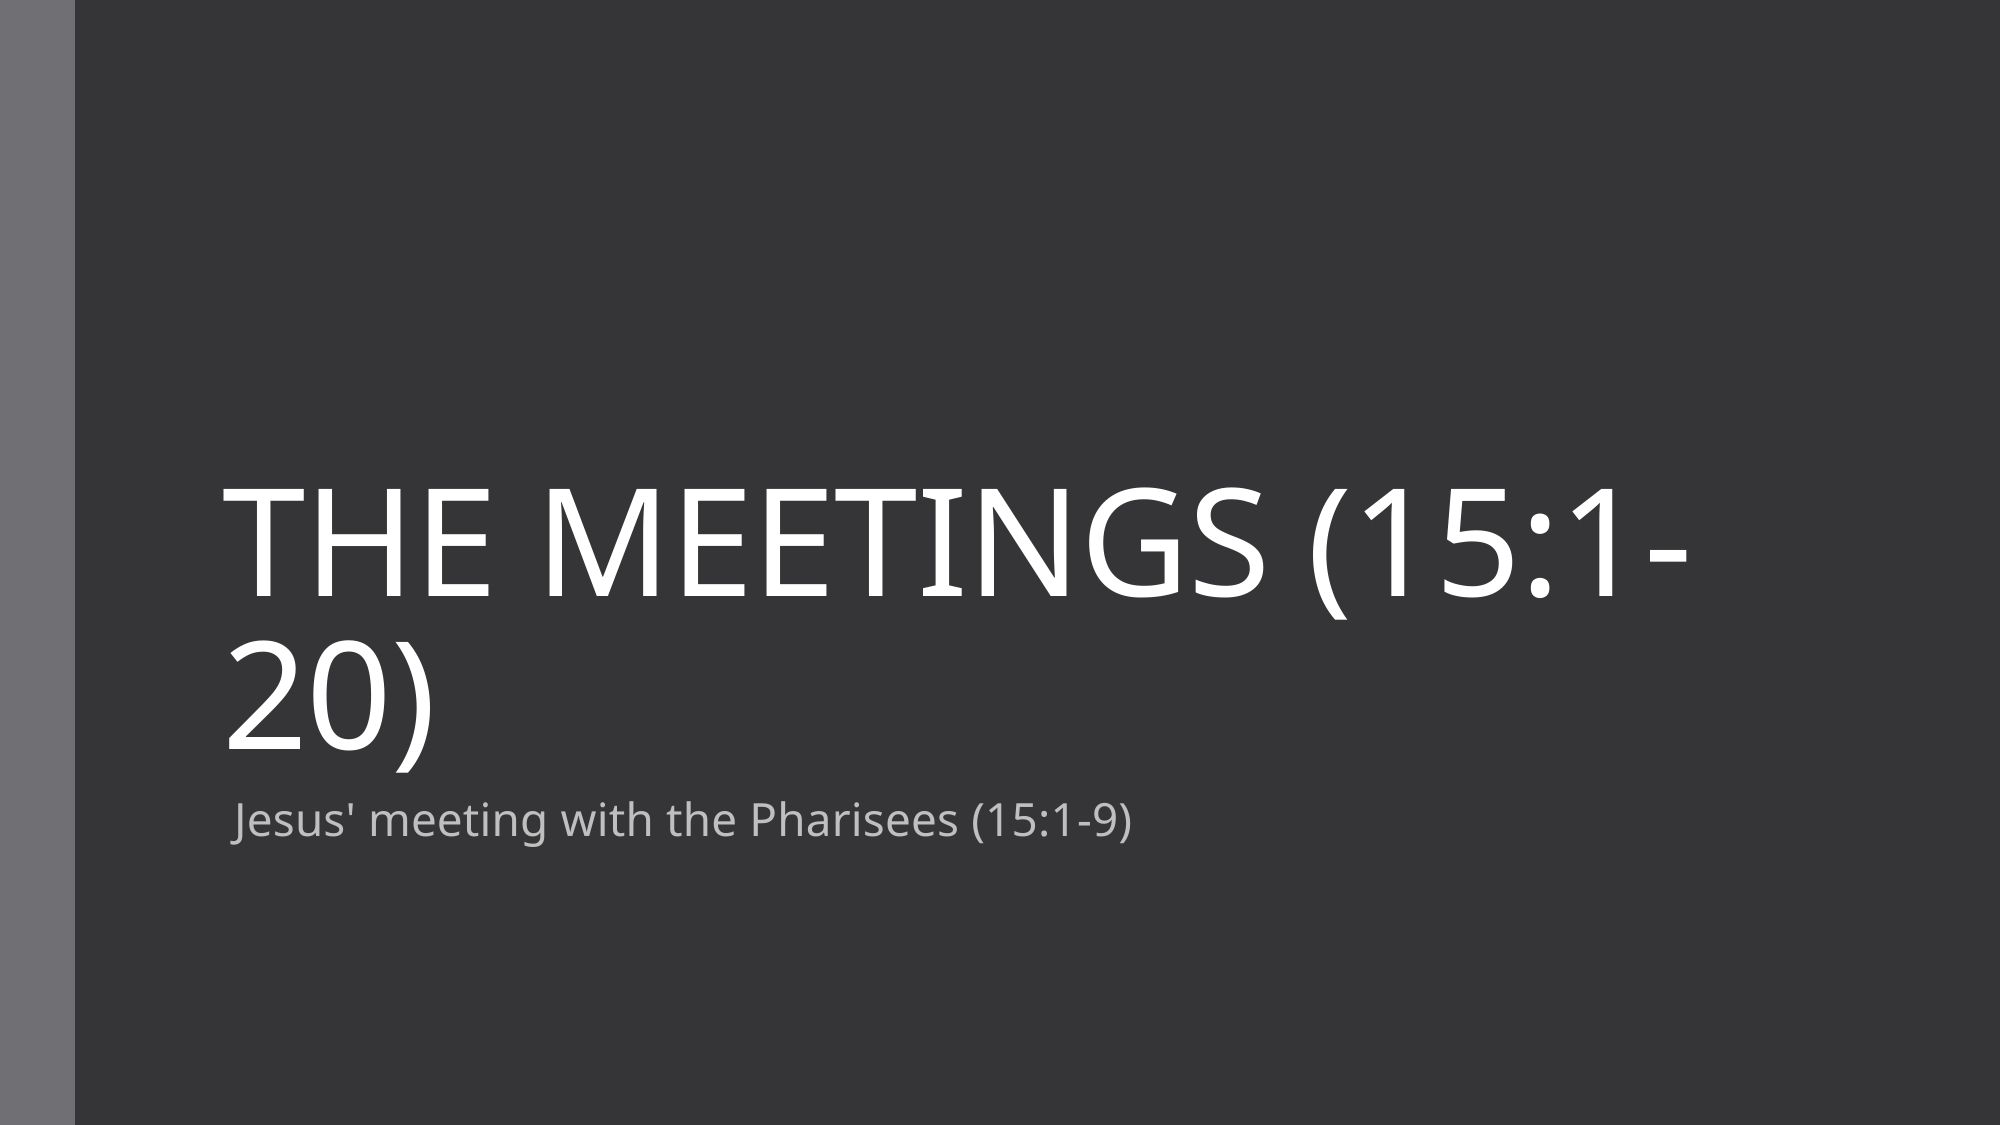

# THE MEETINGS (15:1-20)
 Jesus' meeting with the Pharisees (15:1-9)